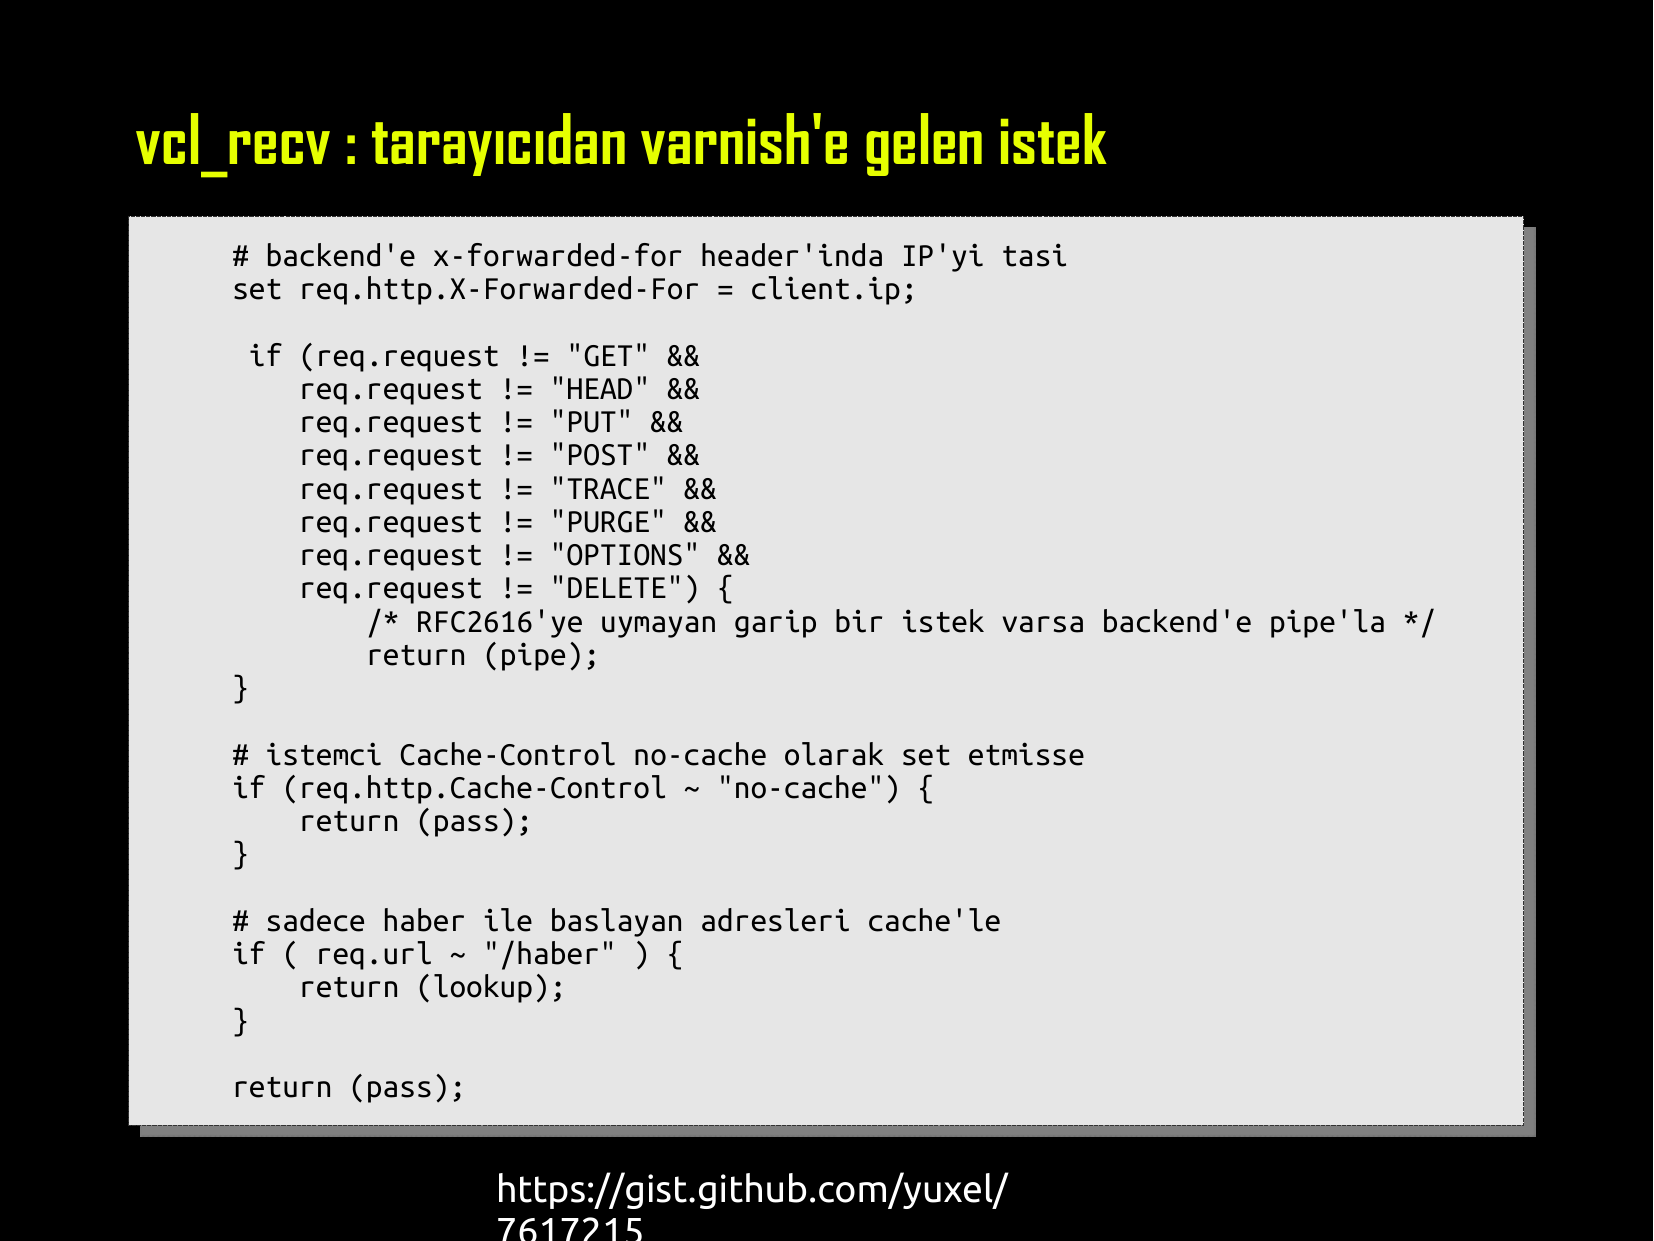

vcl_recv : tarayıcıdan varnish'e gelen istek
 # backend'e x-forwarded-for header'inda IP'yi tasi
 set req.http.X-Forwarded-For = client.ip;
 if (req.request != "GET" &&
 req.request != "HEAD" &&
 req.request != "PUT" &&
 req.request != "POST" &&
 req.request != "TRACE" &&
 req.request != "PURGE" &&
 req.request != "OPTIONS" &&
 req.request != "DELETE") {
 /* RFC2616'ye uymayan garip bir istek varsa backend'e pipe'la */
 return (pipe);
 }
 # istemci Cache-Control no-cache olarak set etmisse
 if (req.http.Cache-Control ~ "no-cache") {
 return (pass);
 }
 # sadece haber ile baslayan adresleri cache'le
 if ( req.url ~ "/haber" ) {
 return (lookup);
 }
 return (pass);
https://gist.github.com/yuxel/7617215